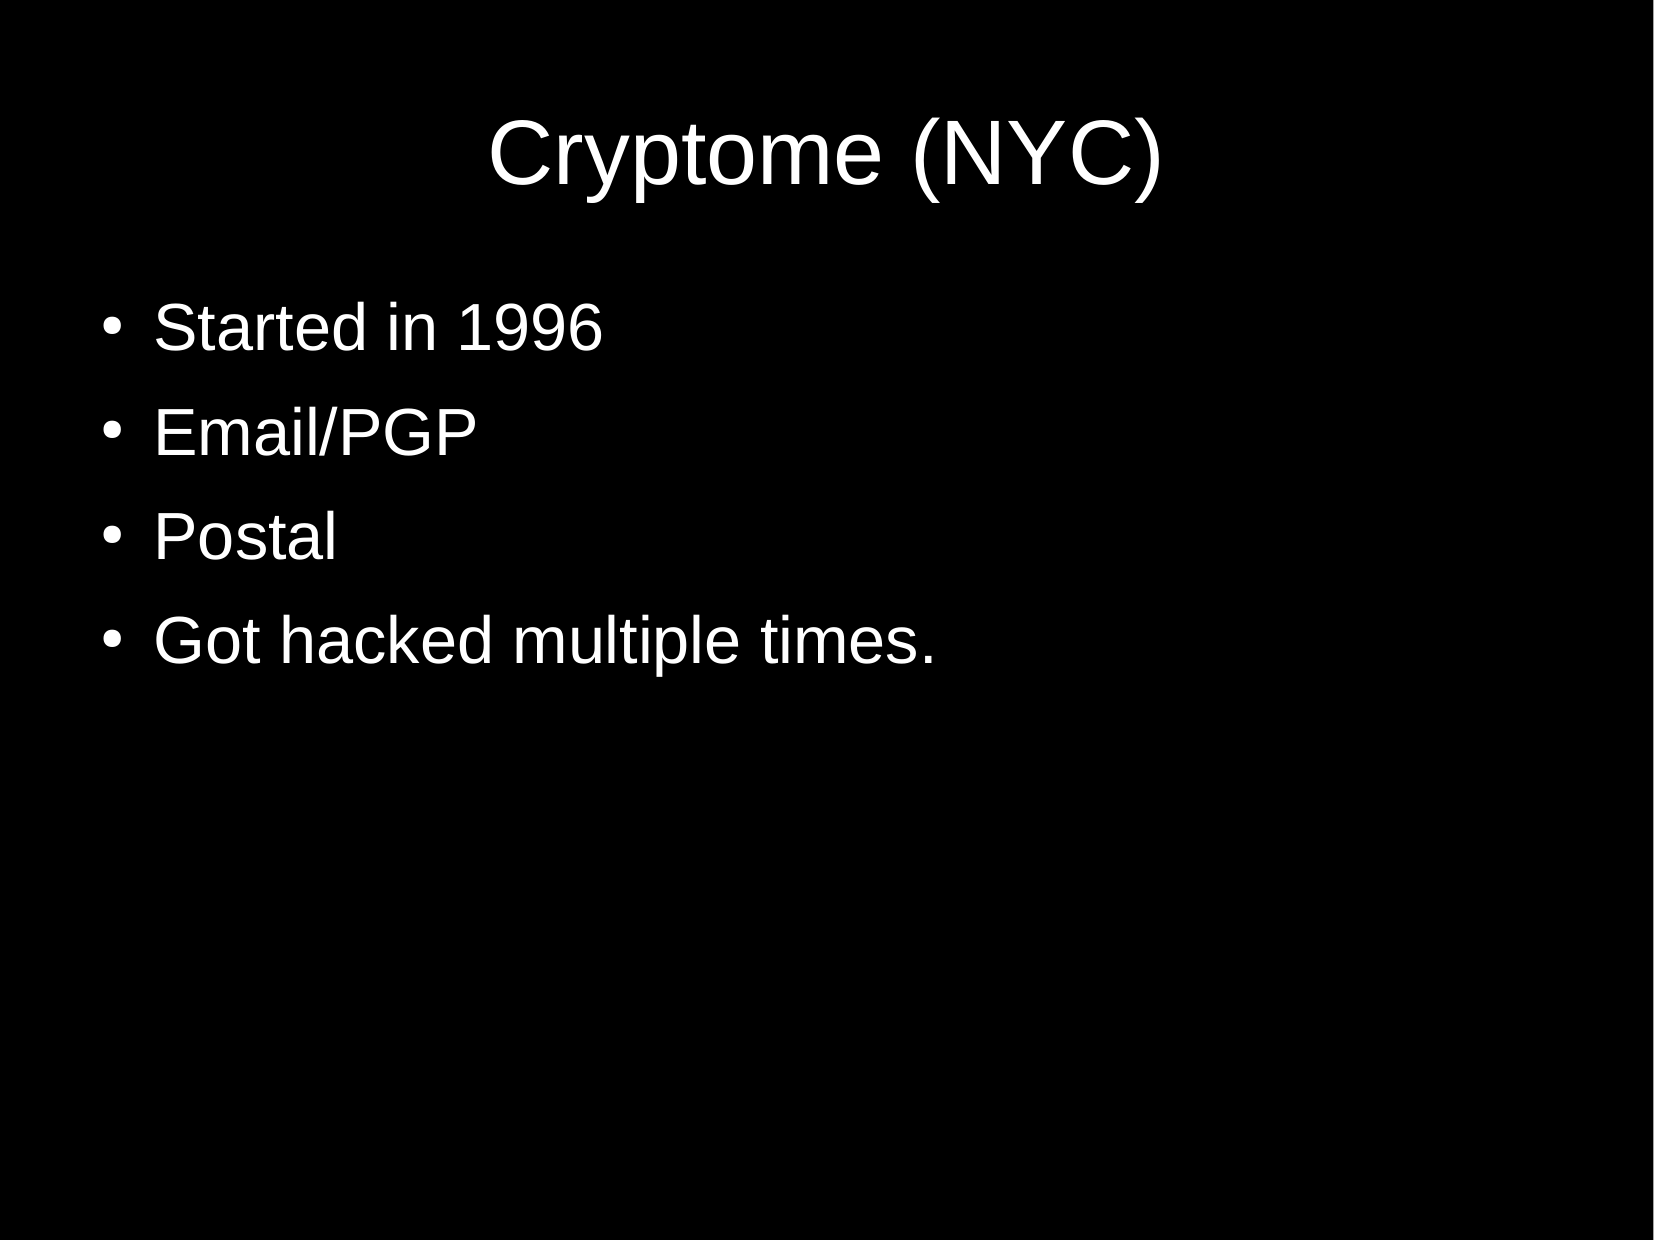

# Cryptome (NYC)
Started in 1996
Email/PGP
Postal
Got hacked multiple times.